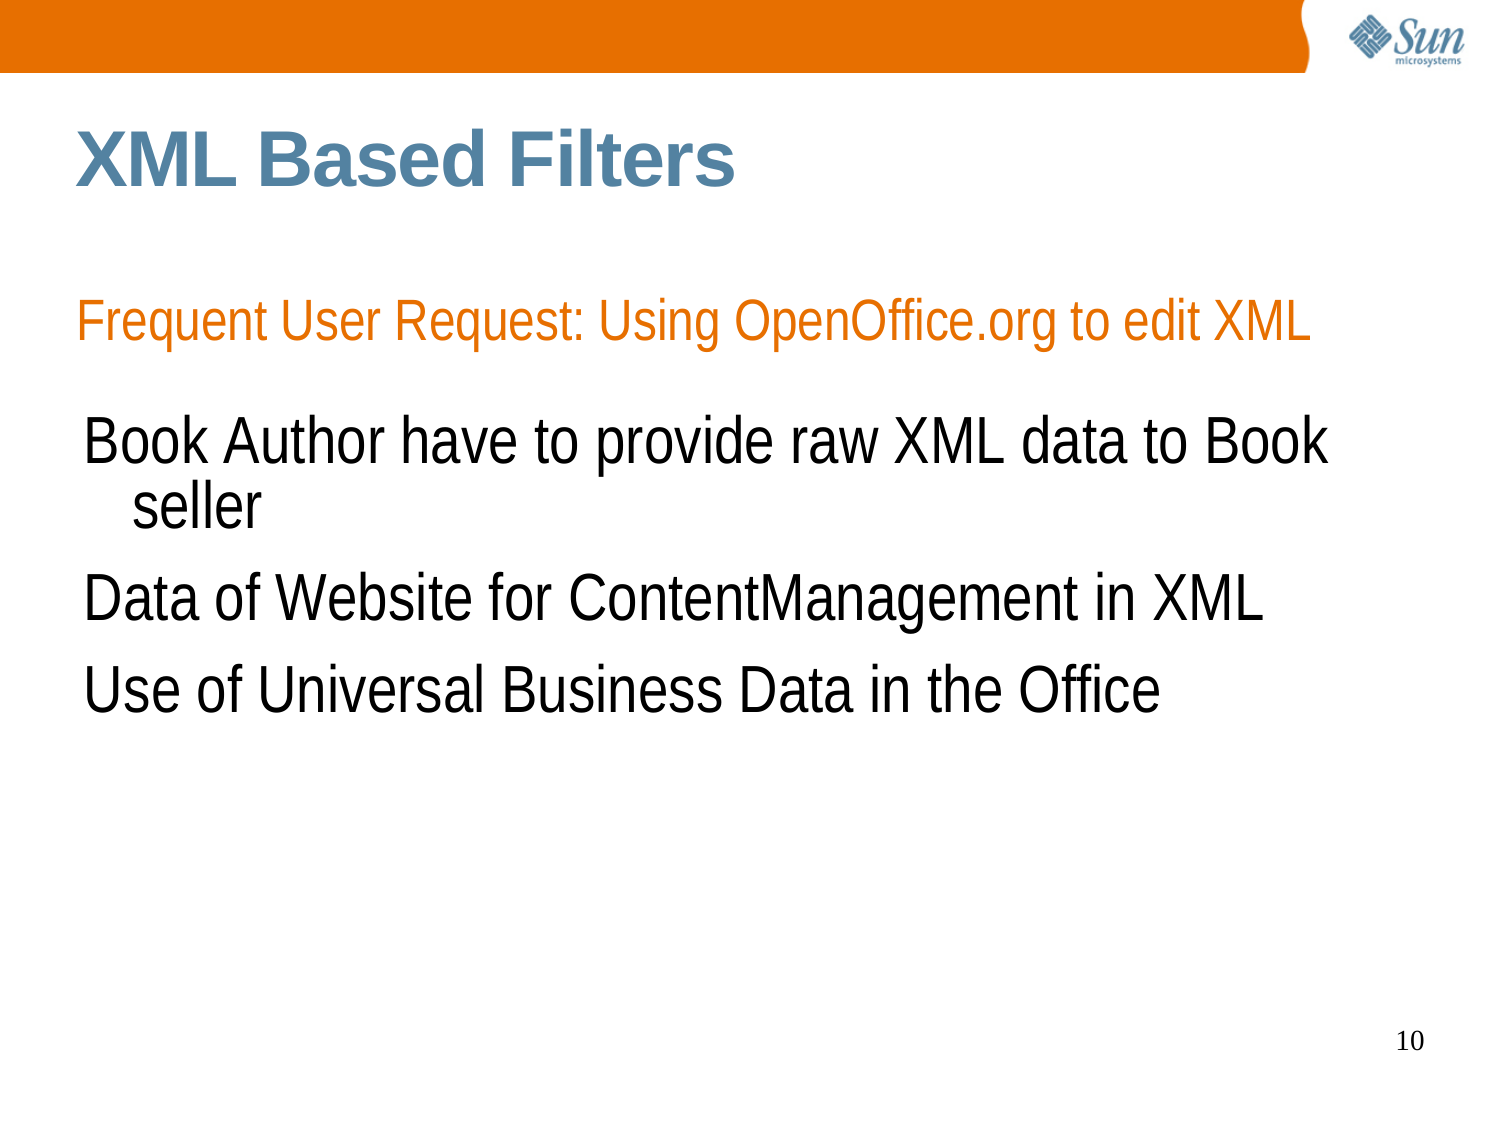

XML Based Filters
Frequent User Request: Using OpenOffice.org to edit XML
# Book Author have to provide raw XML data to Book seller
Data of Website for ContentManagement in XML
Use of Universal Business Data in the Office
10